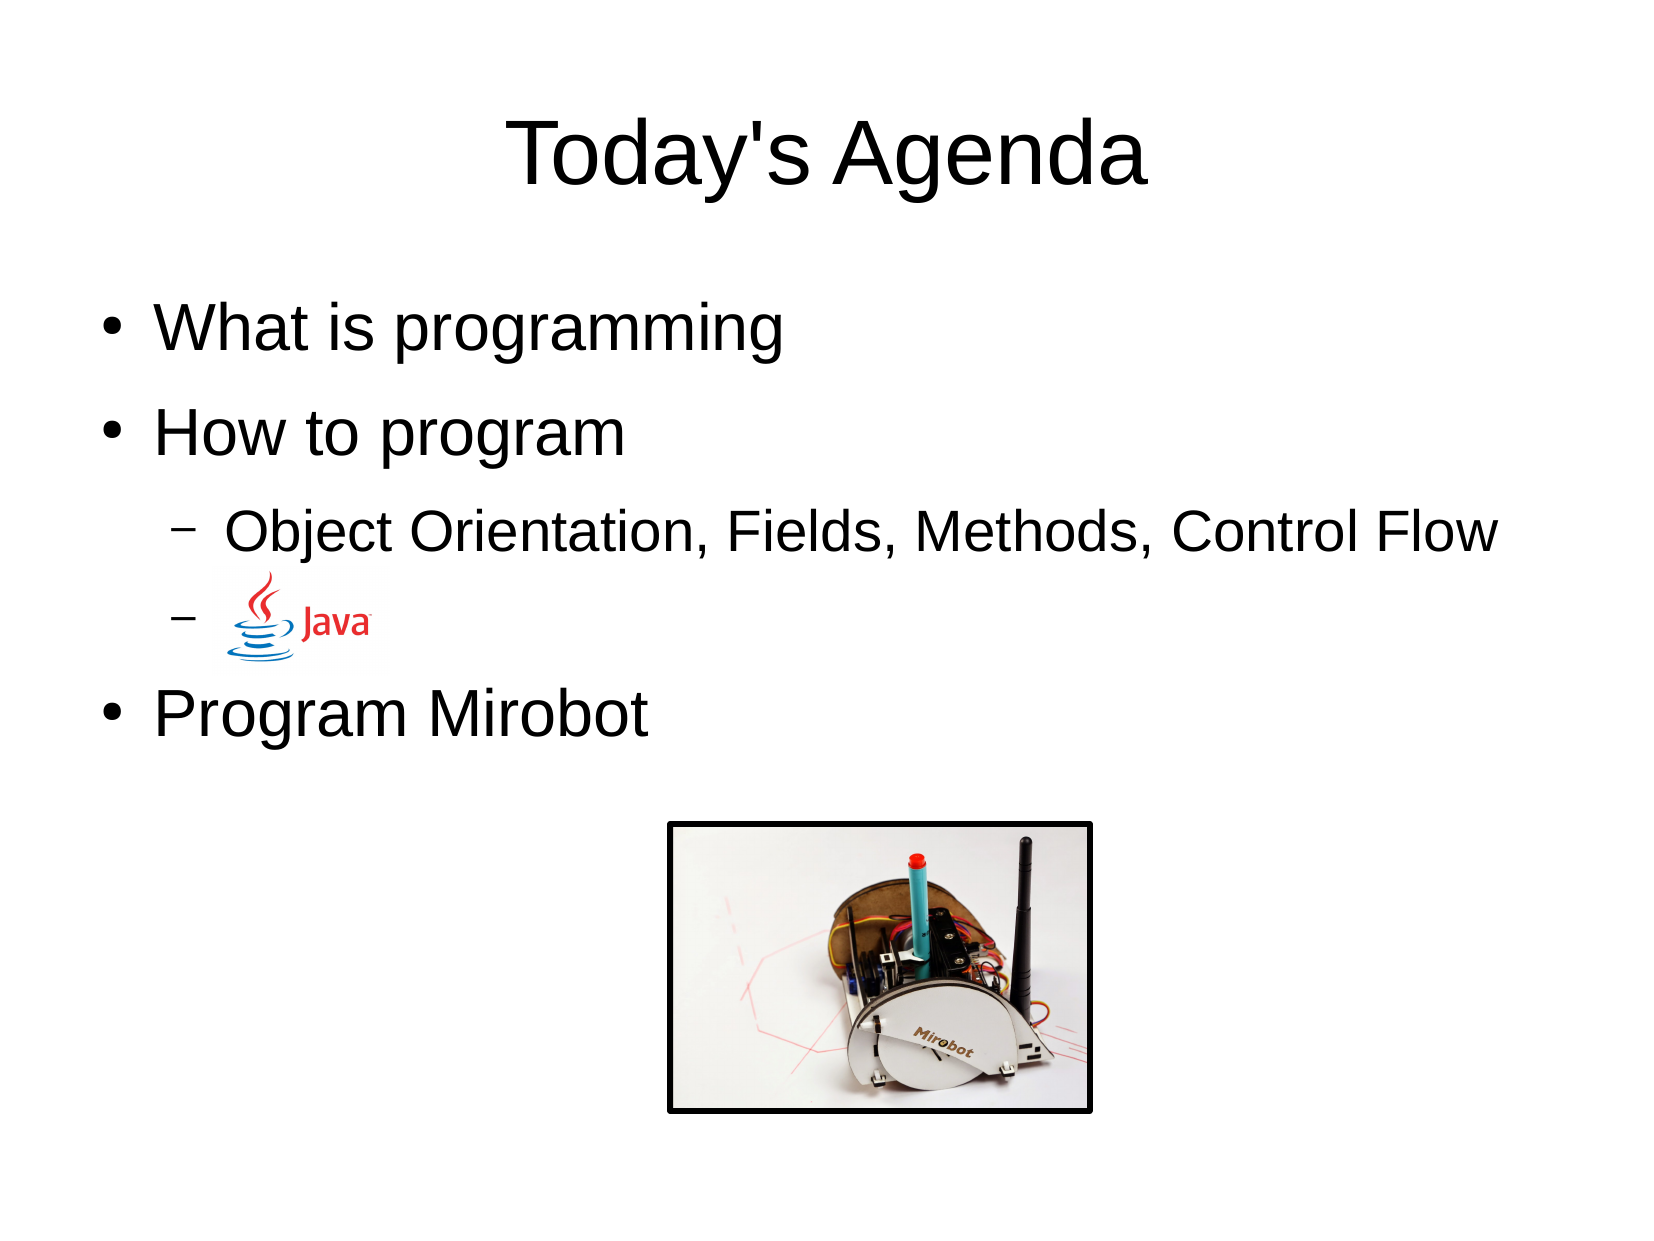

# Today's Agenda
What is programming
How to program
Object Orientation, Fields, Methods, Control Flow
Program Mirobot